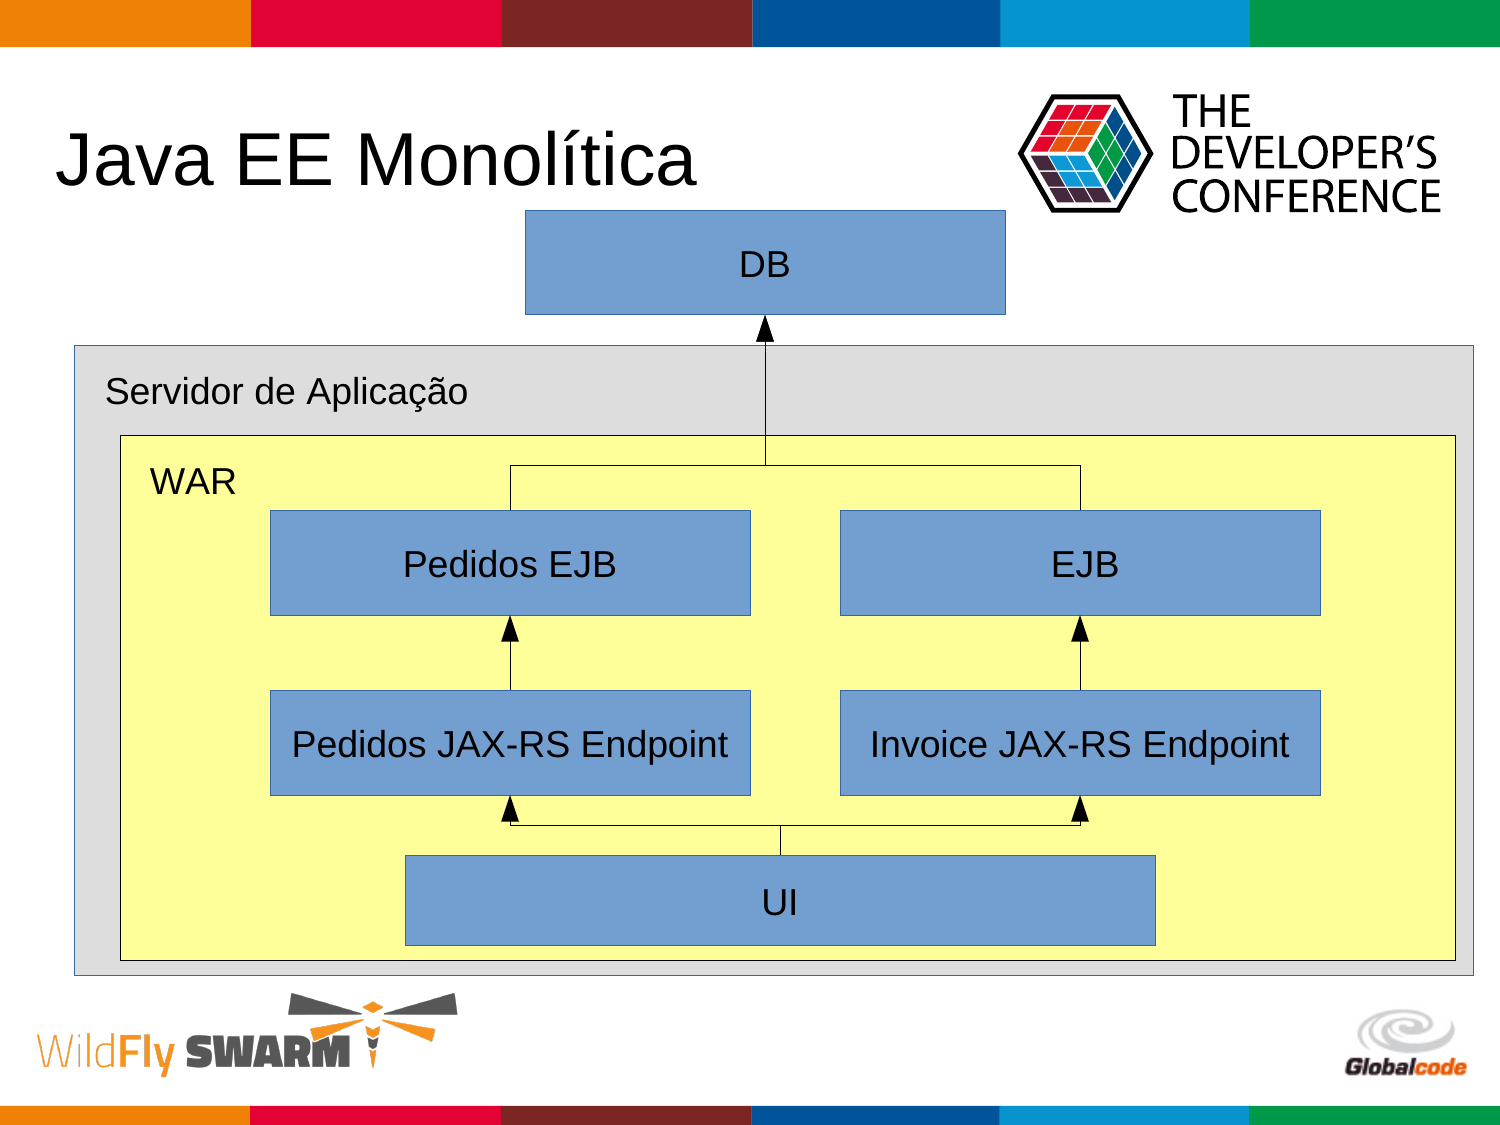

# Java EE Monolítica
DB
Servidor de Aplicação
WAR
Pedidos EJB
 EJB
Pedidos JAX-RS Endpoint
Invoice JAX-RS Endpoint
UI